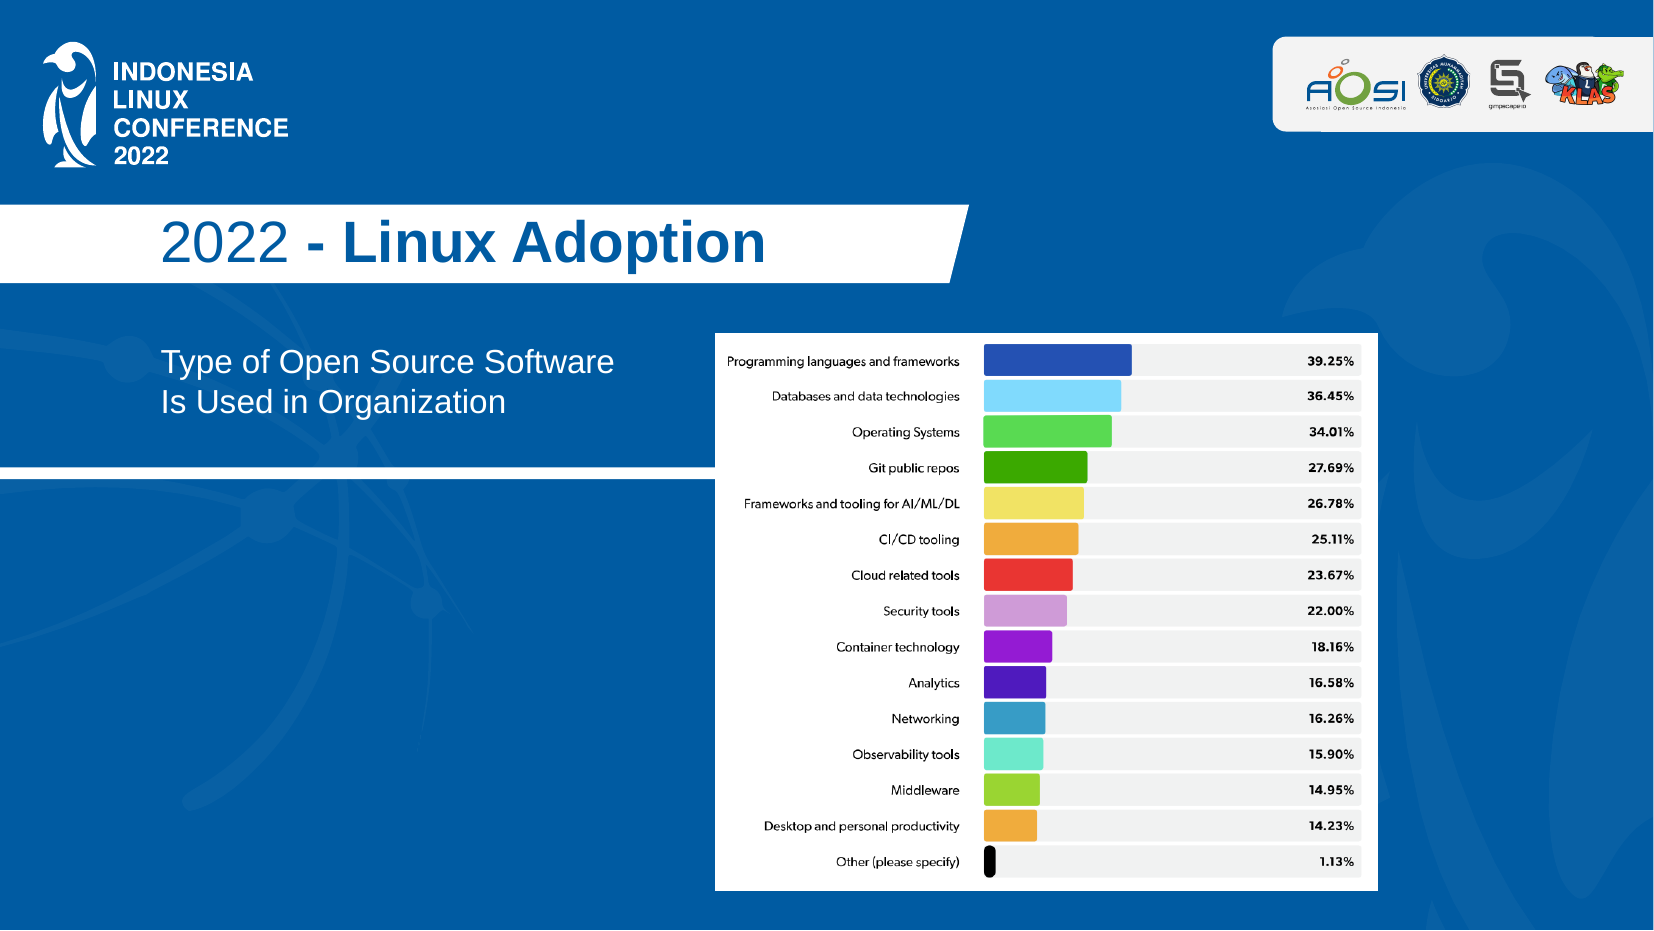

2022 - Linux Adoption
Type of Open Source Software Is Used in Organization